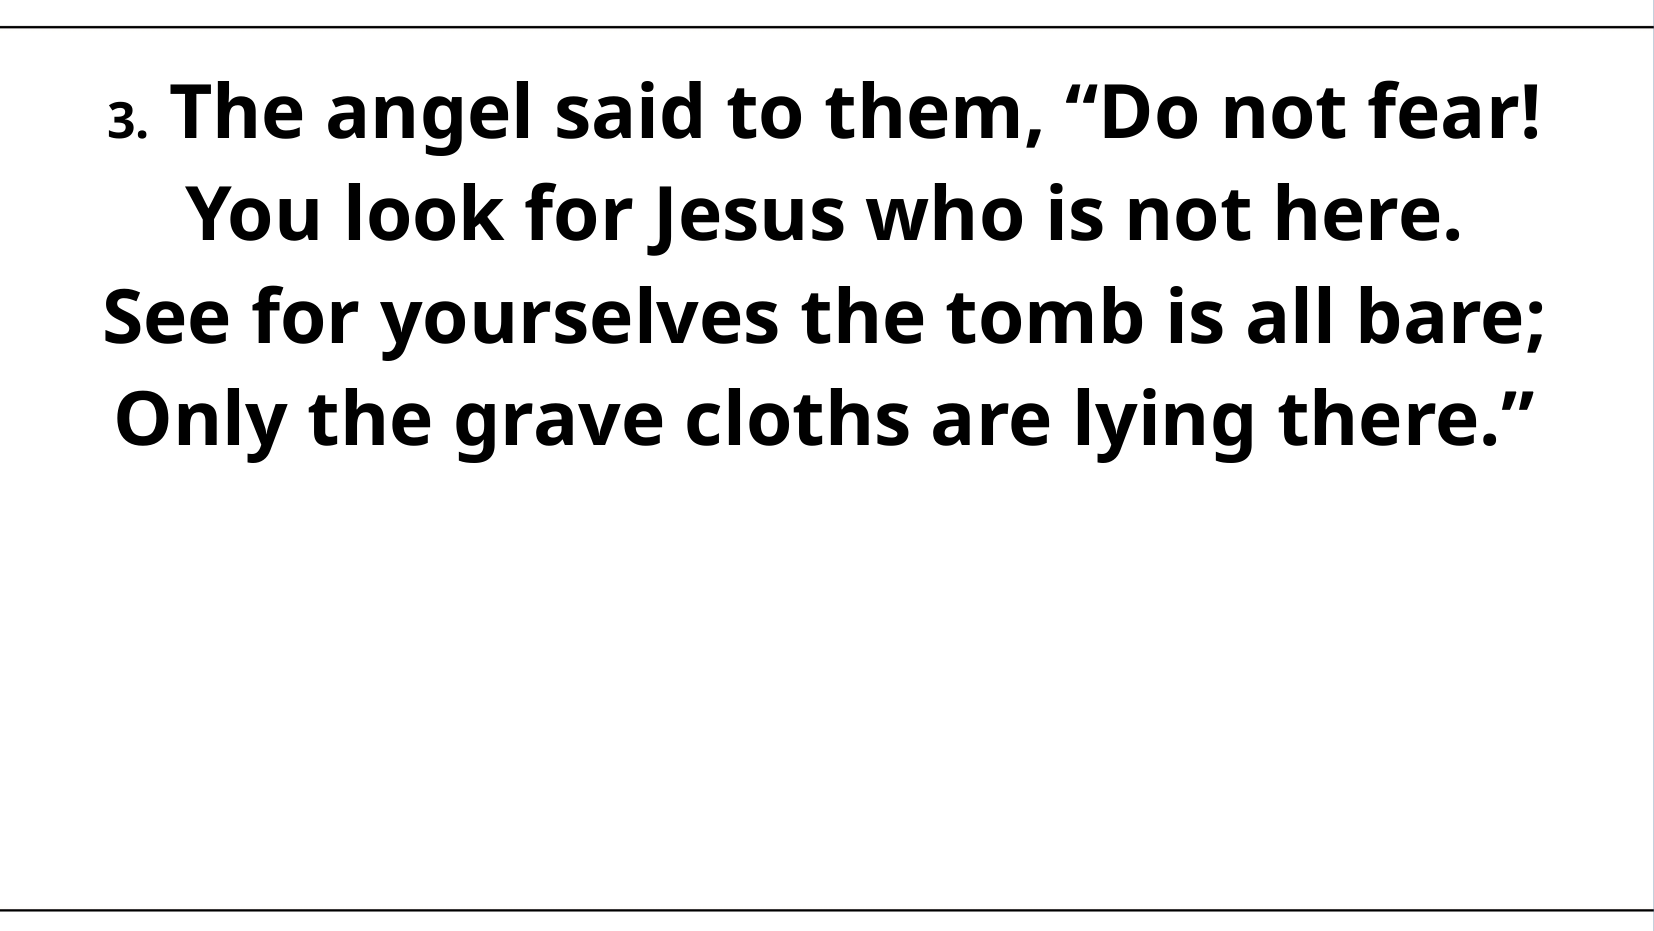

3. The angel said to them, “Do not fear!
You look for Jesus who is not here.
See for yourselves the tomb is all bare;
Only the grave cloths are lying there.”